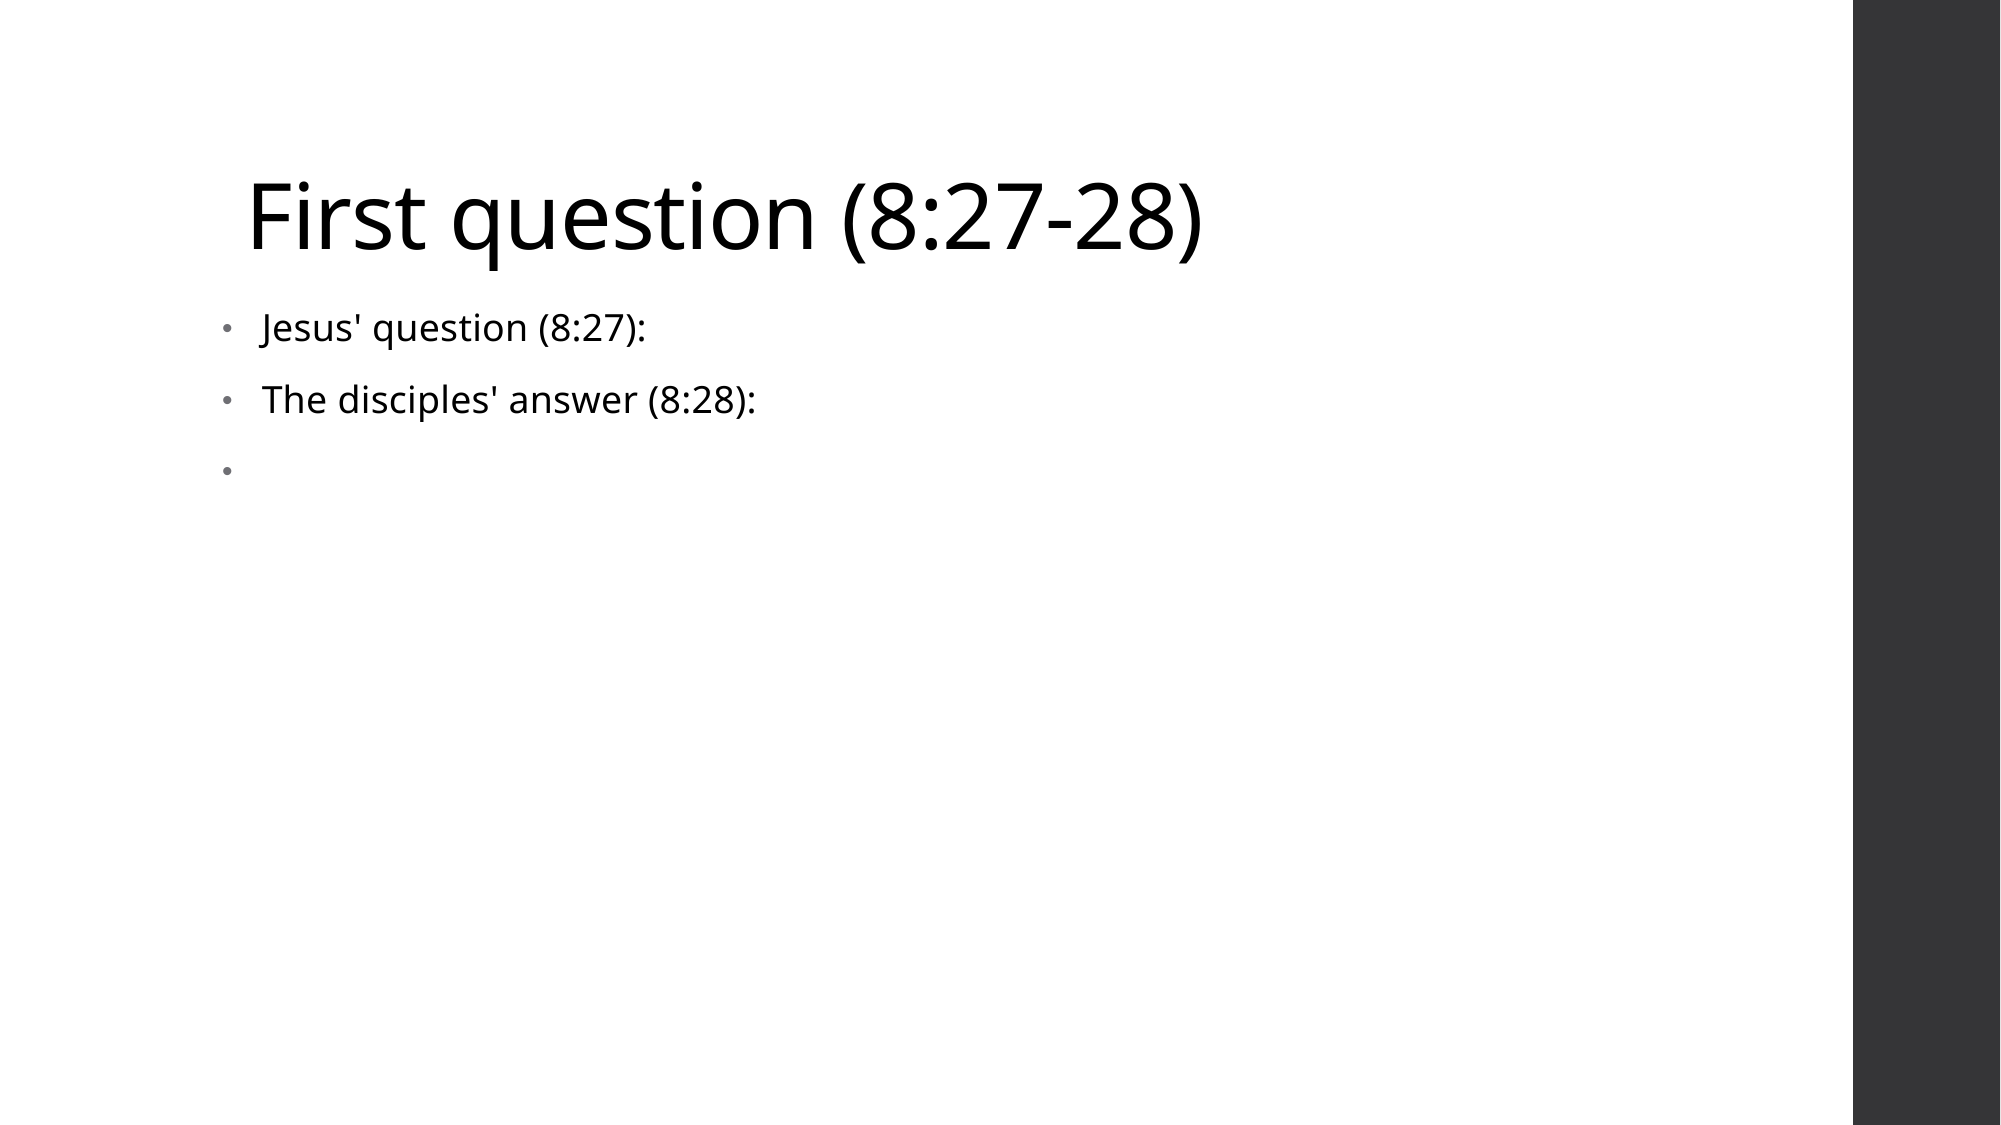

# First question (8:27-28)
 Jesus' question (8:27):
 The disciples' answer (8:28):